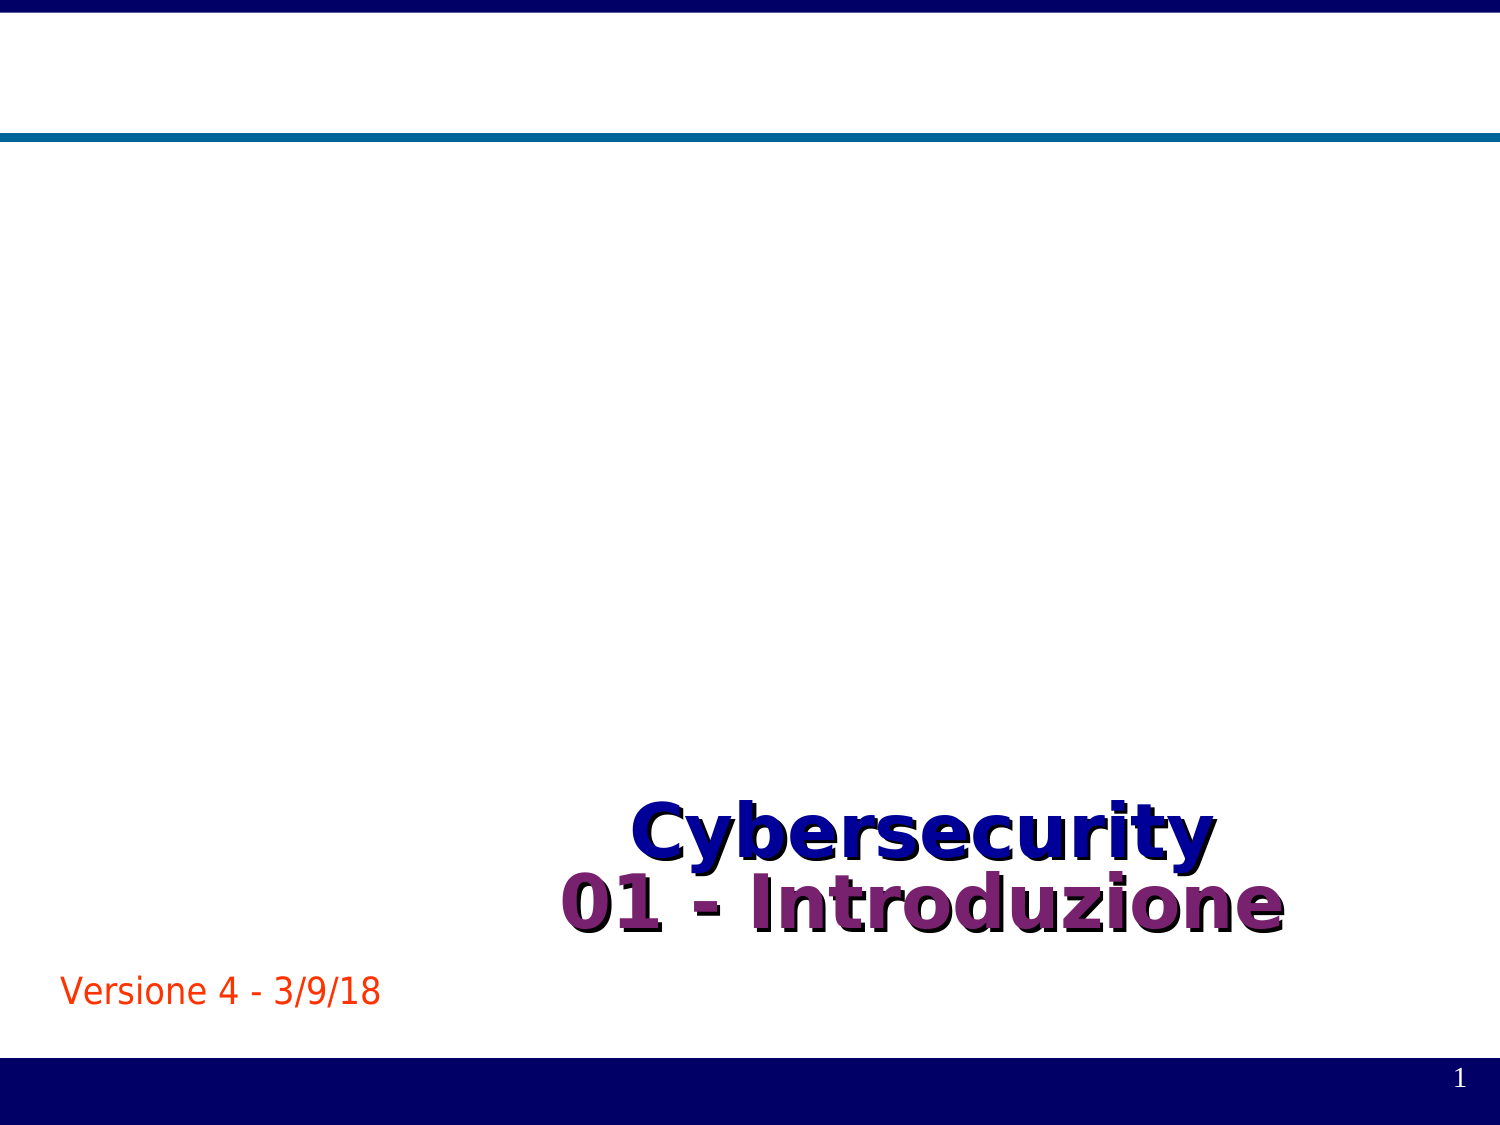

Cybersecurity
01 - Introduzione
Versione 4 - 3/9/18